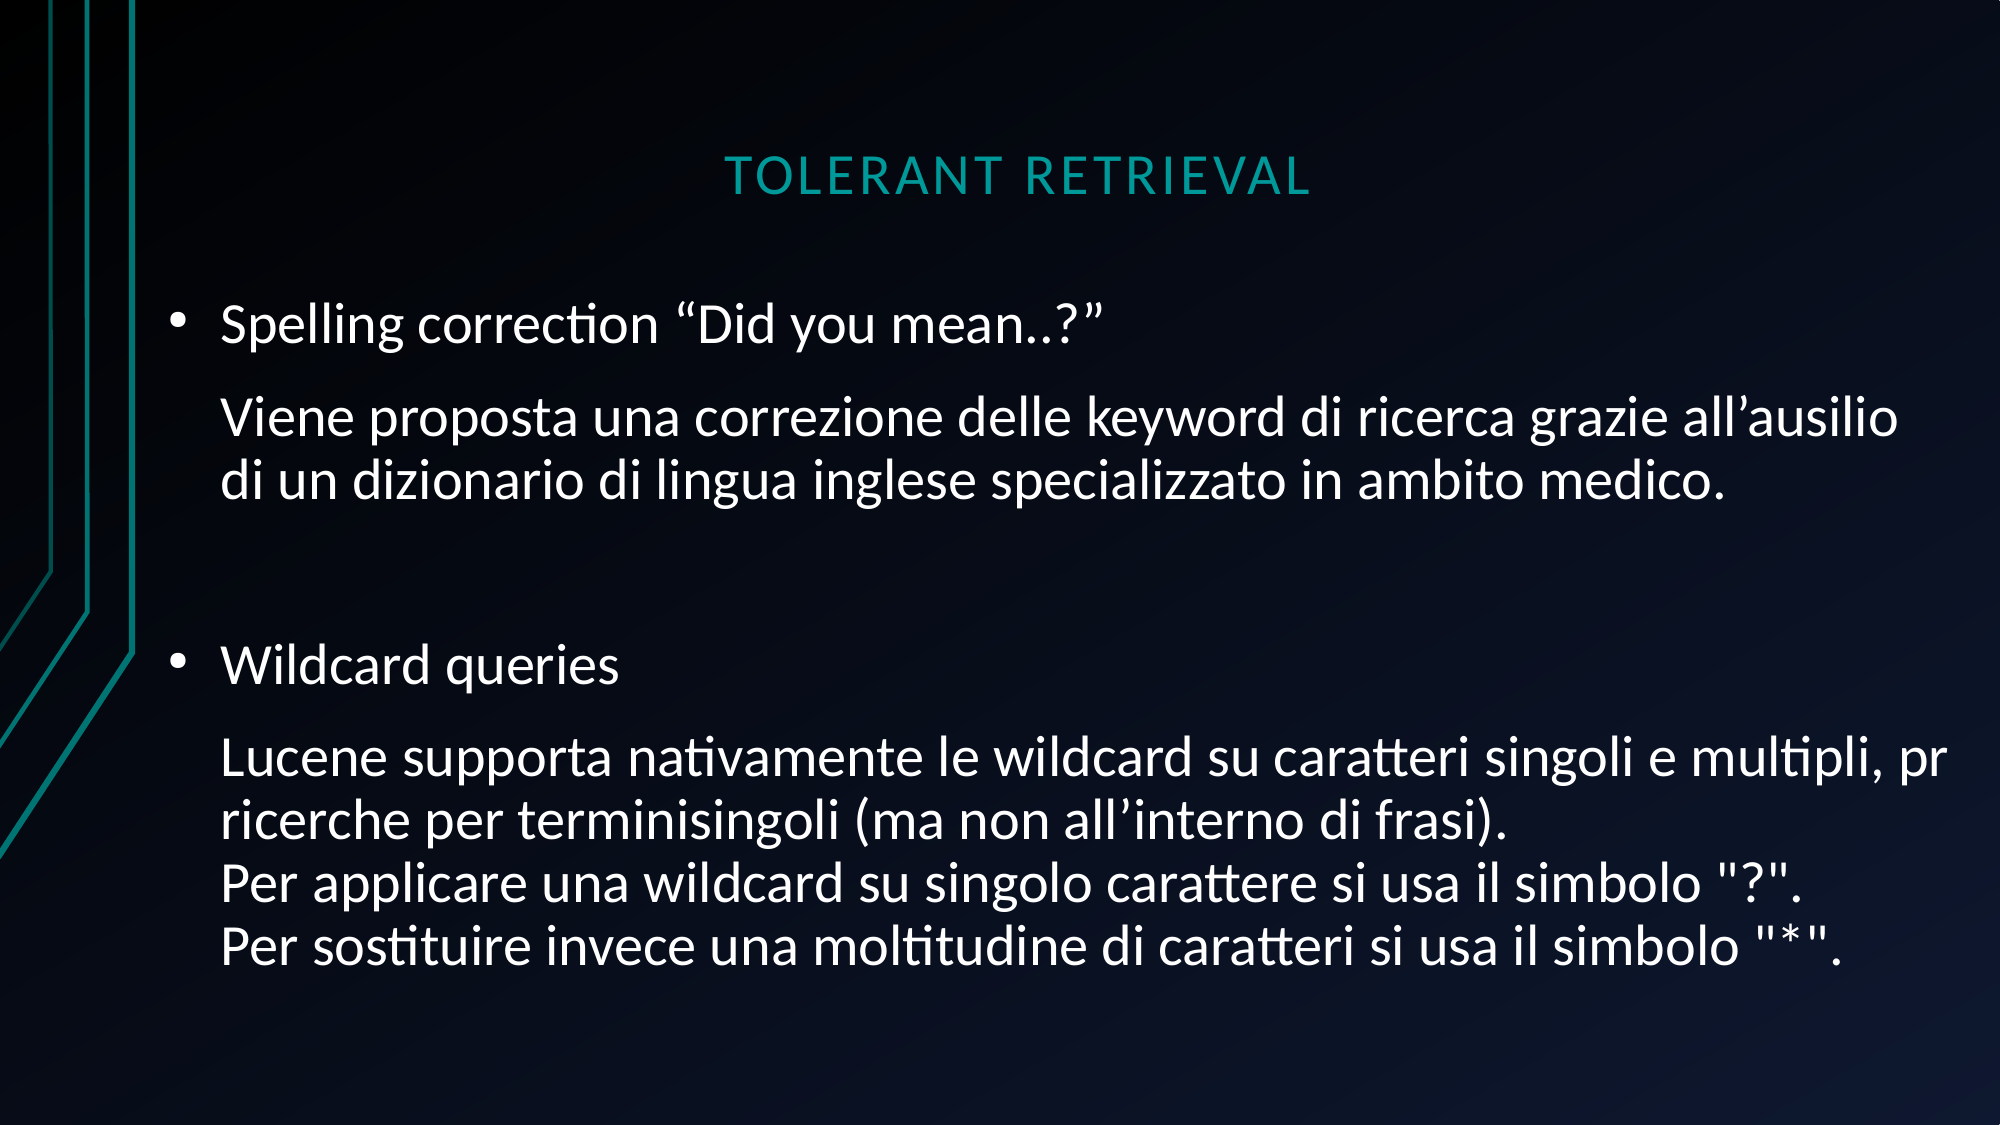

# Tolerant retrieval
Spelling correction “Did you mean..?”
Viene proposta una correzione delle keyword di ricerca grazie all’ausilio di un dizionario di lingua inglese specializzato in ambito medico.
Wildcard queries
Lucene supporta nativamente le wildcard su caratteri singoli e multipli, pr ricerche per terminisingoli (ma non all’interno di frasi).
Per applicare una wildcard su singolo carattere si usa il simbolo "?".
Per sostituire invece una moltitudine di caratteri si usa il simbolo "*".